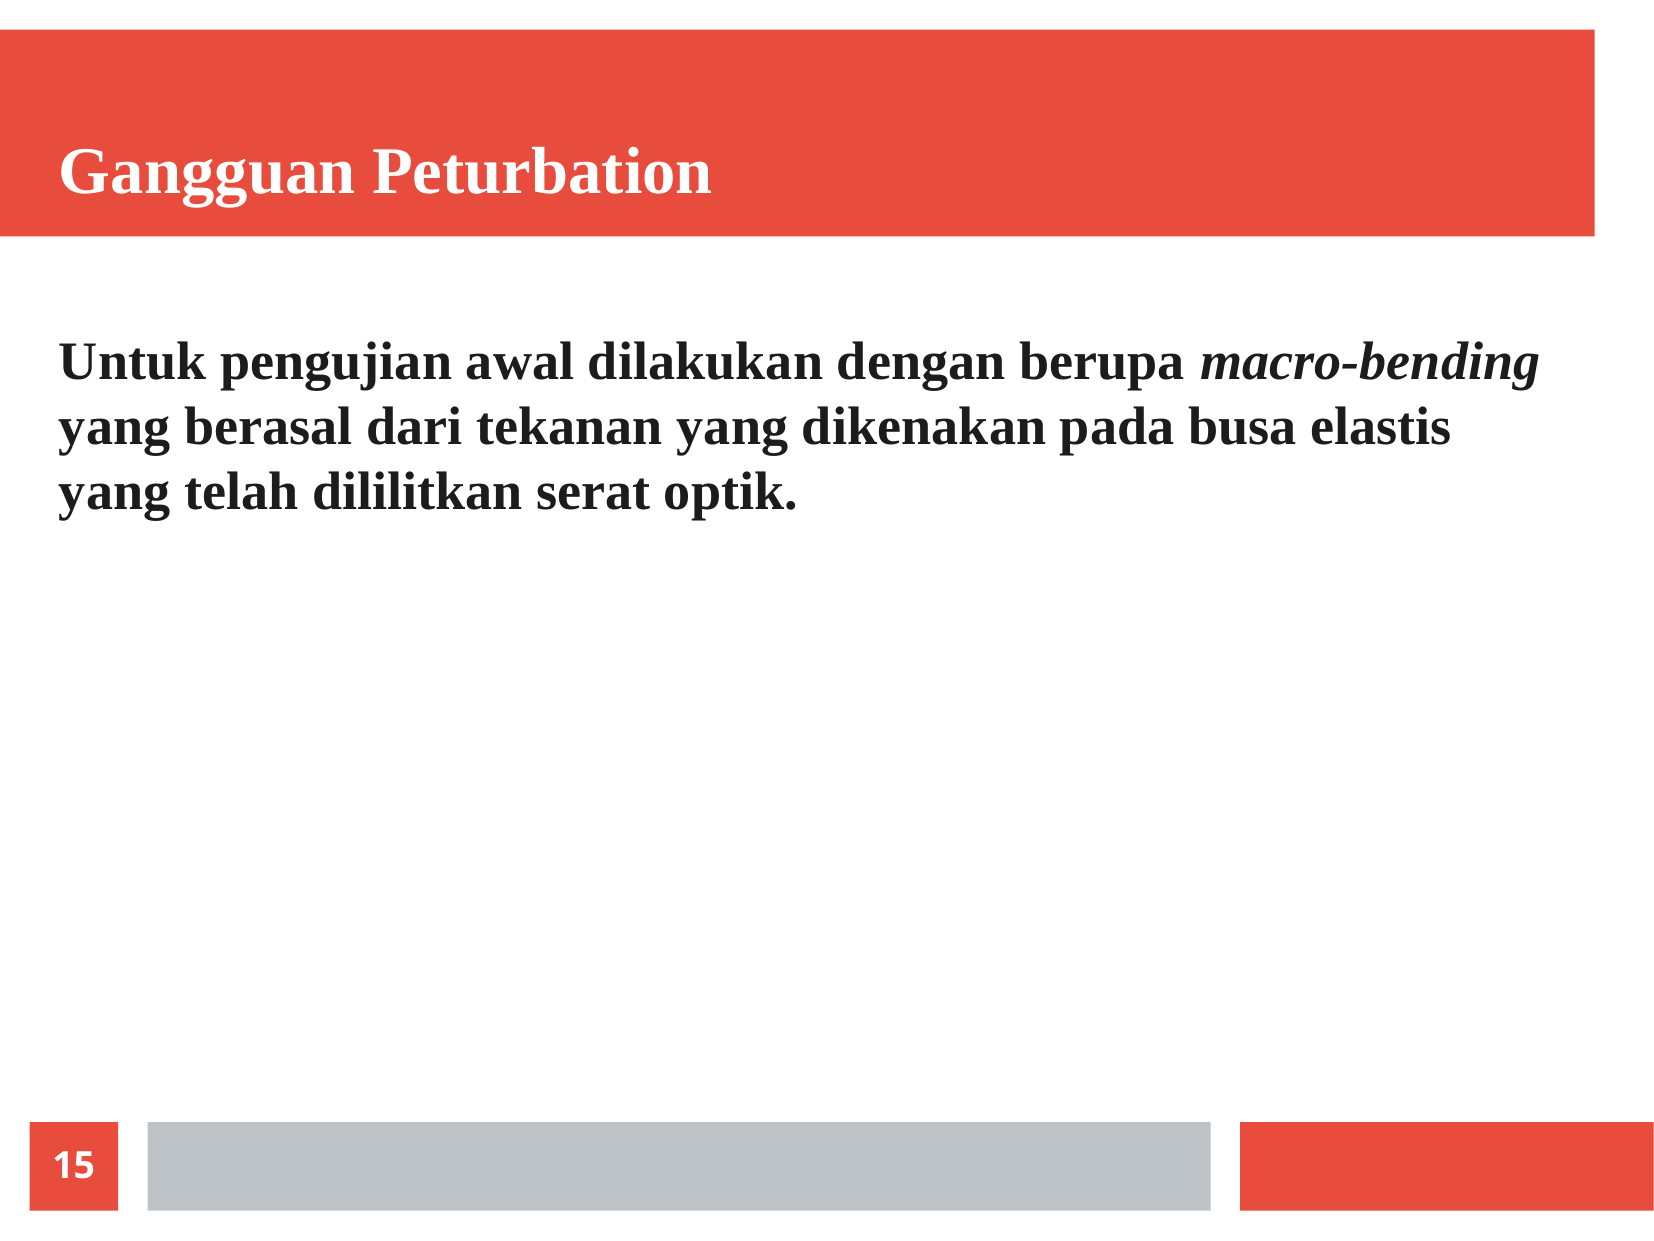

# Gangguan Peturbation
Untuk pengujian awal dilakukan dengan berupa macro-bending yang berasal dari tekanan yang dikenakan pada busa elastis yang telah dililitkan serat optik.